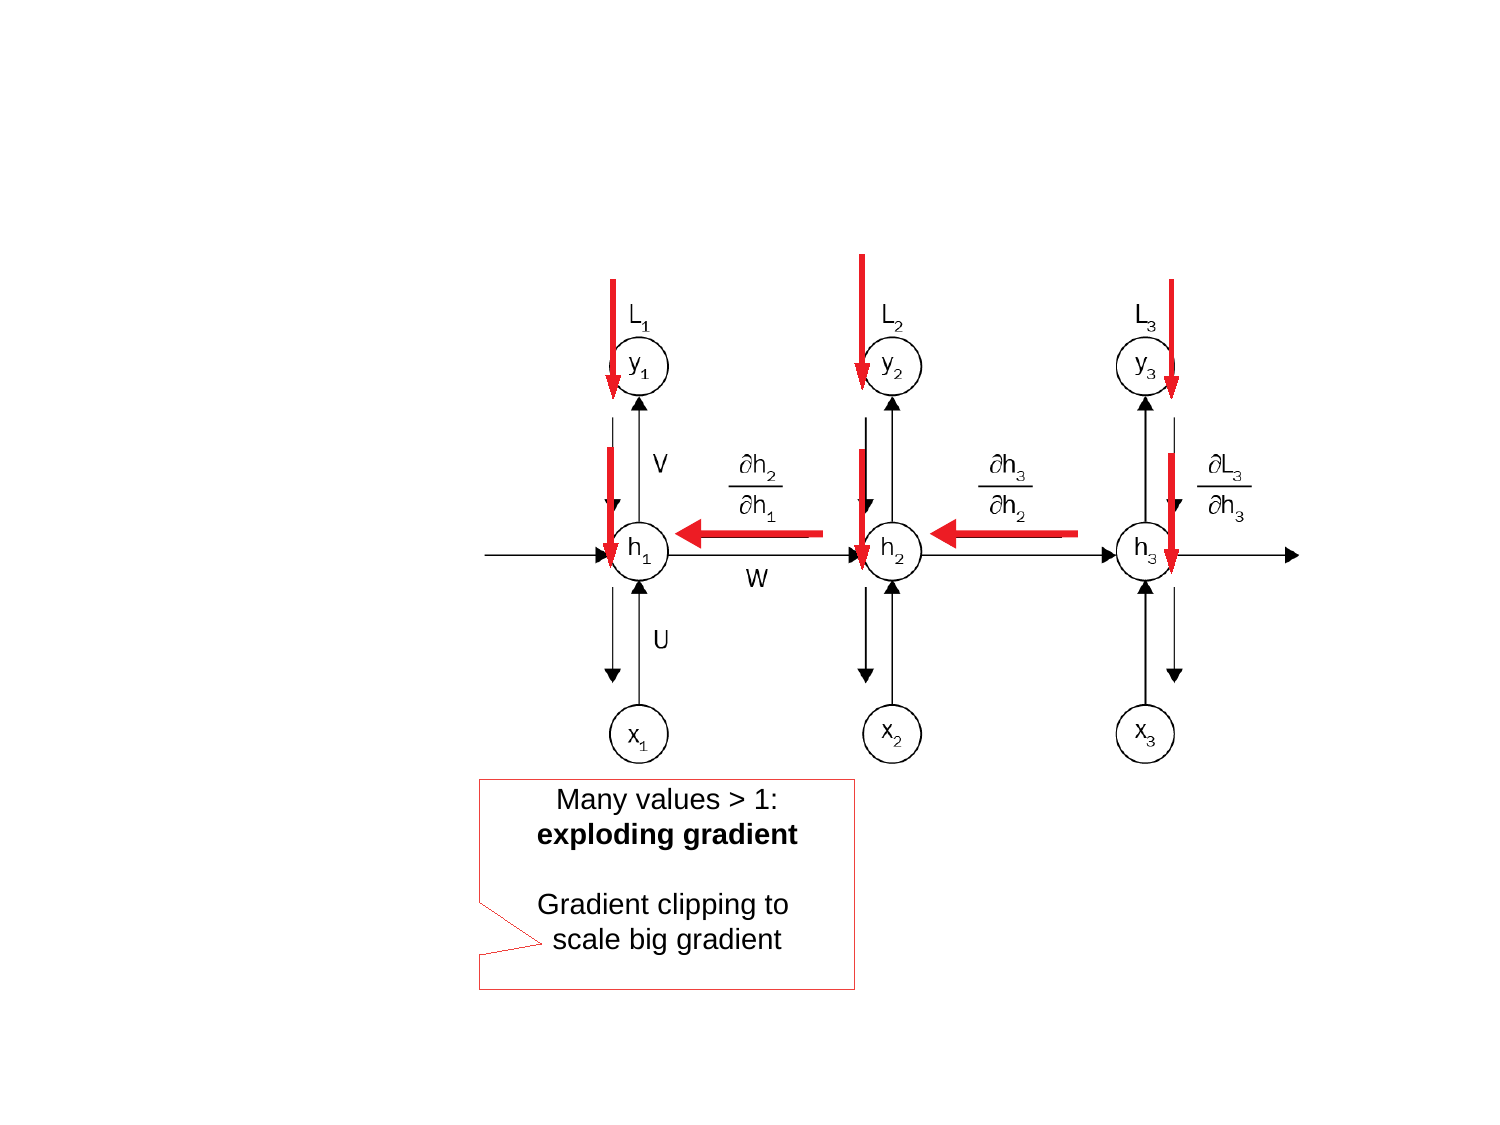

Many values > 1:
exploding gradient
Gradient clipping to
scale big gradient